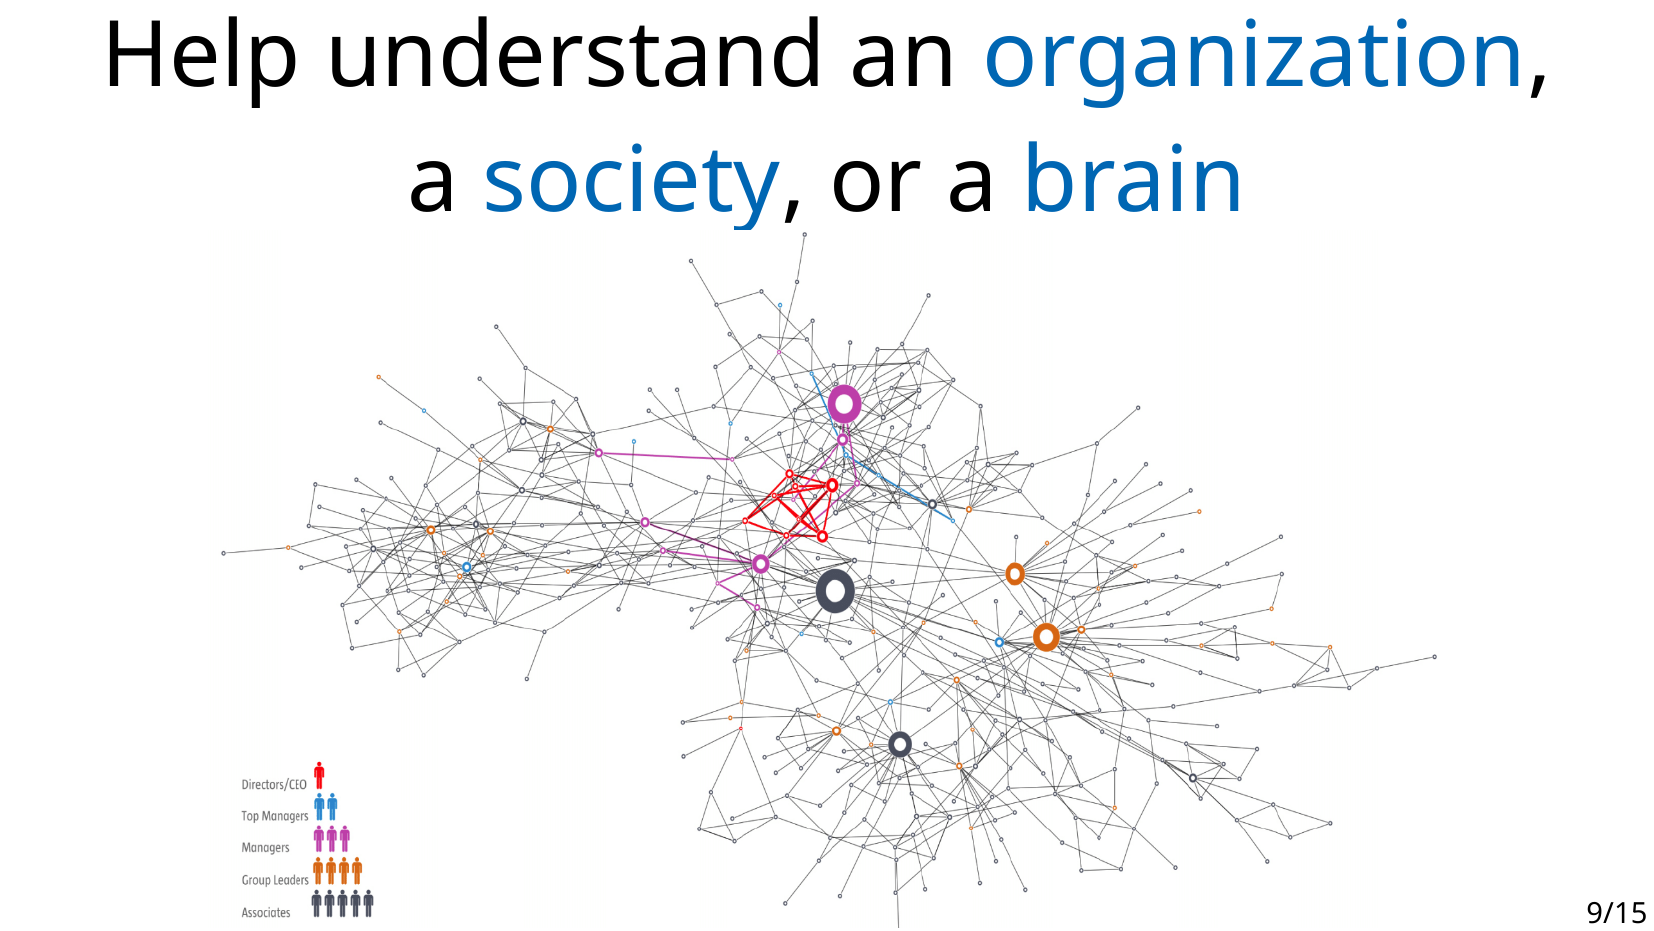

# Help understand an organization, a society, or a brain
9